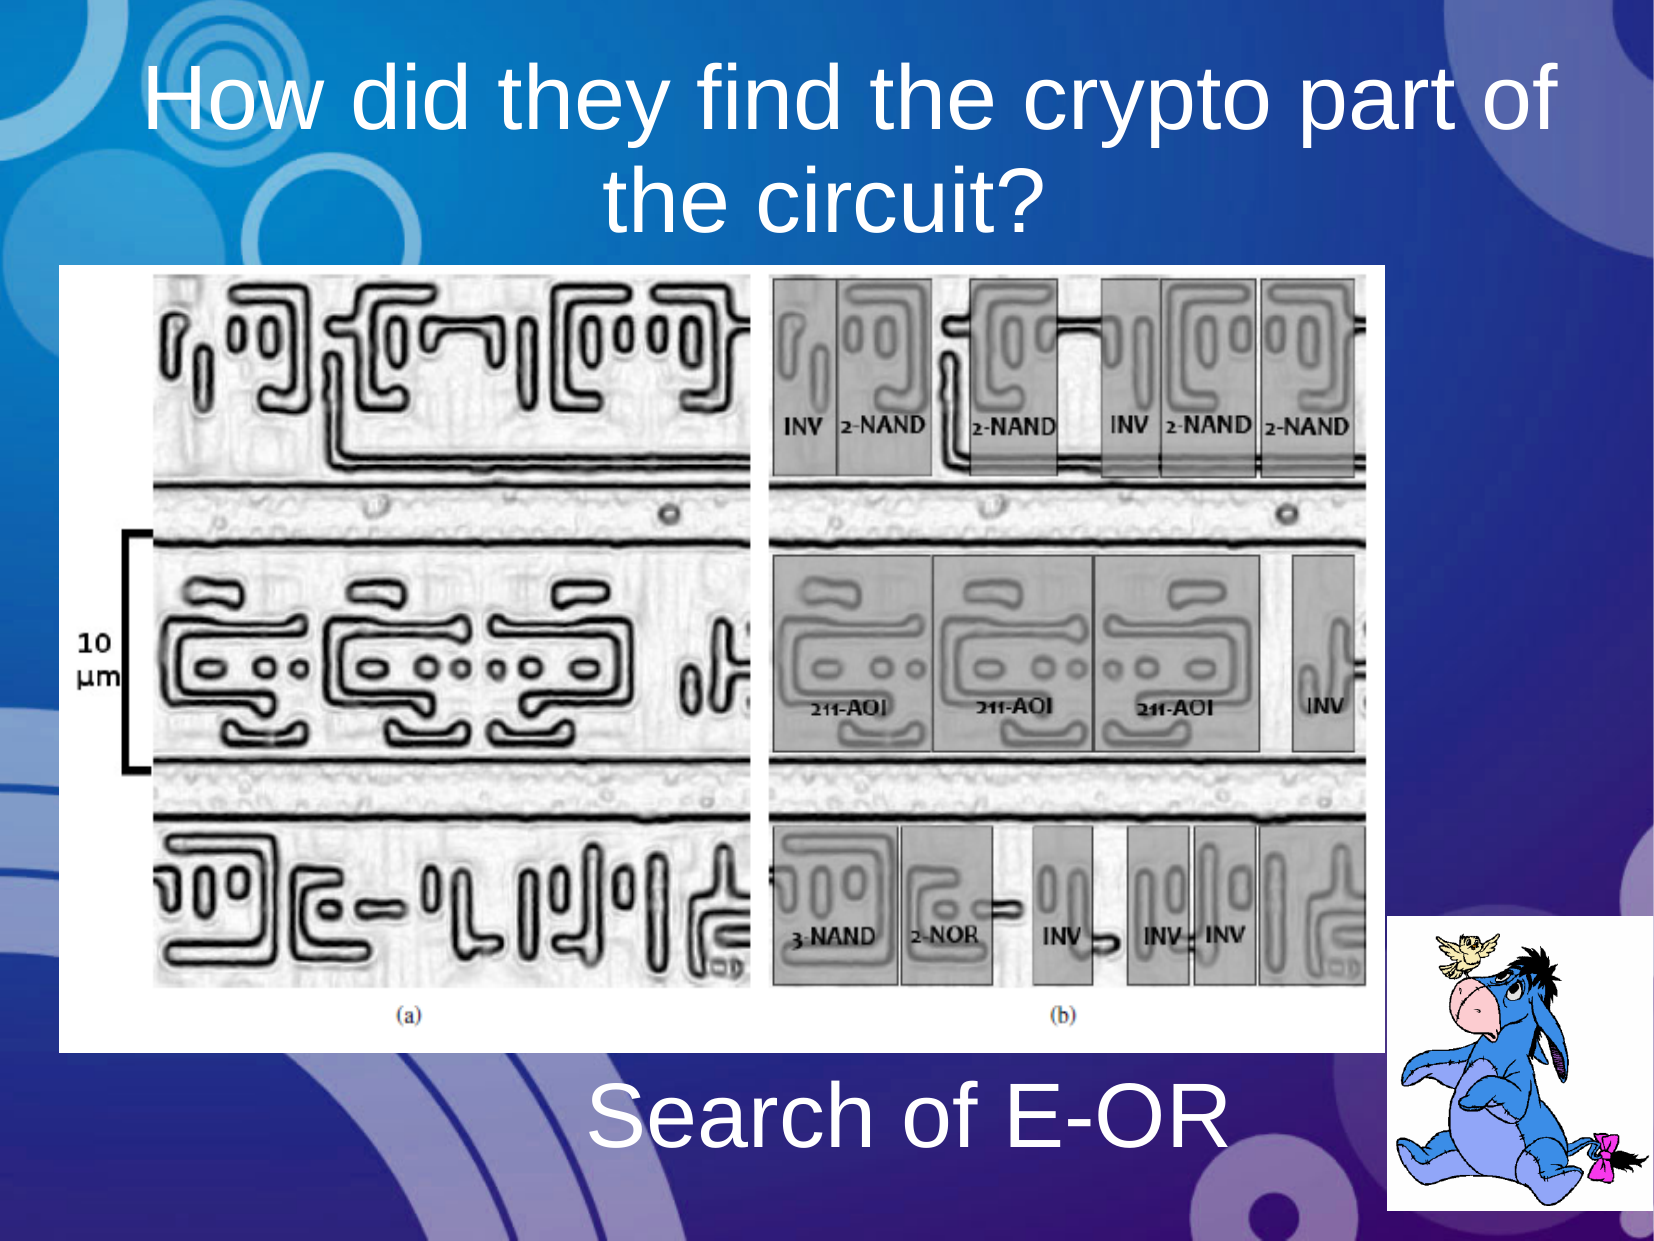

# How did they find the crypto part of the circuit?
Search of E-OR